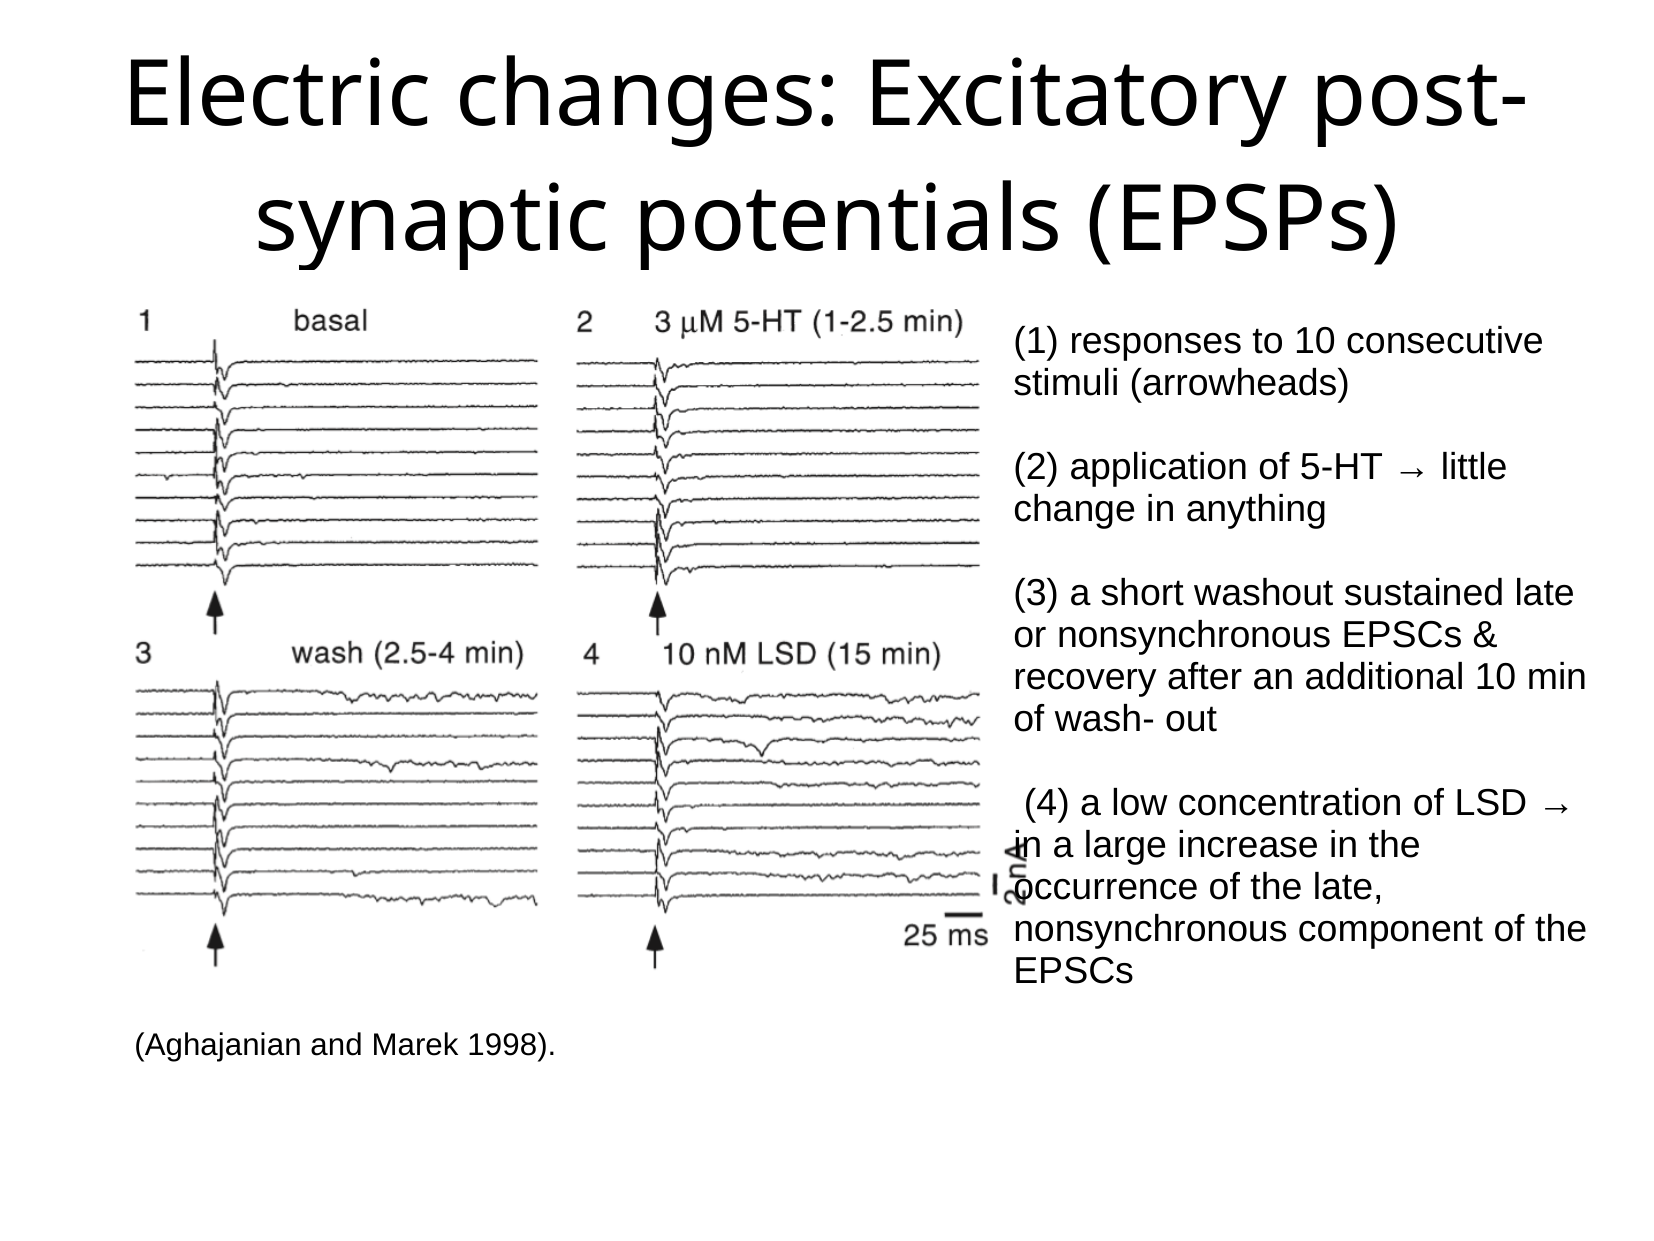

# Electric changes: Excitatory post-synaptic potentials (EPSPs)
(1) responses to 10 consecutive stimuli (arrowheads)
(2) application of 5-HT → little change in anything
(3) a short washout sustained late or nonsynchronous EPSCs & recovery after an additional 10 min of wash- out
 (4) a low concentration of LSD → in a large increase in the occurrence of the late, nonsynchronous component of the EPSCs
(Aghajanian and Marek 1998).